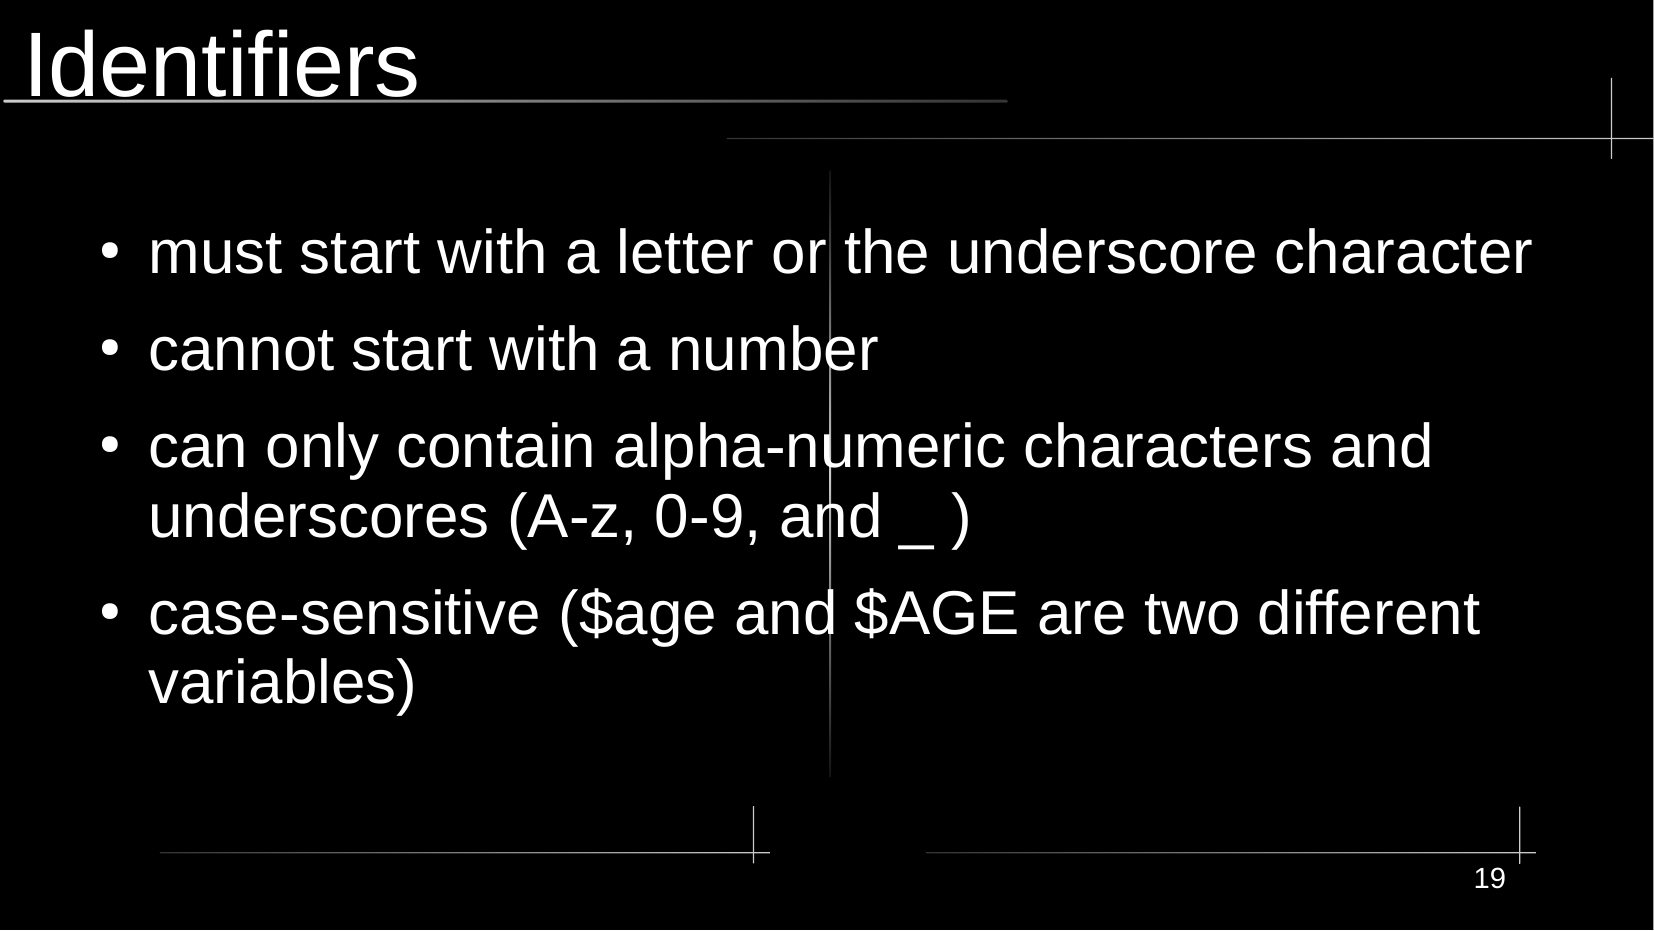

# Identifiers
must start with a letter or the underscore character
cannot start with a number
can only contain alpha-numeric characters and underscores (A-z, 0-9, and _ )
case-sensitive ($age and $AGE are two different variables)
19